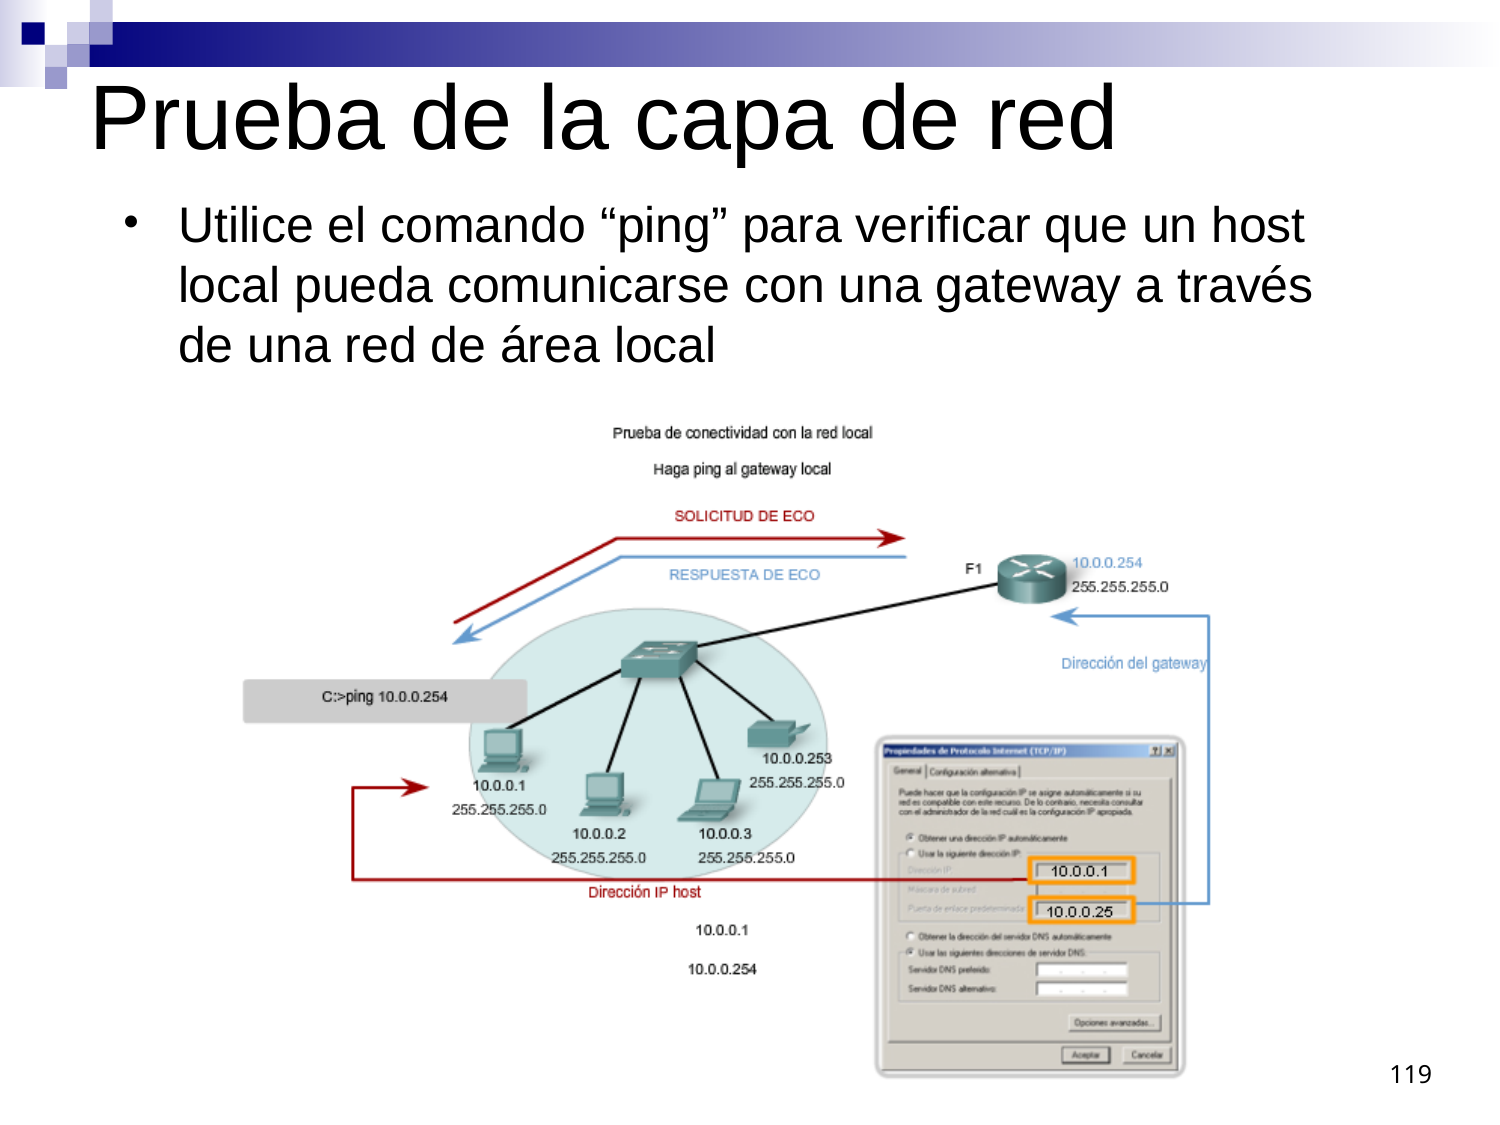

Prueba de la capa de red
Utilice el comando “ping” para verificar que un host local pueda comunicarse con una gateway a través de una red de área local